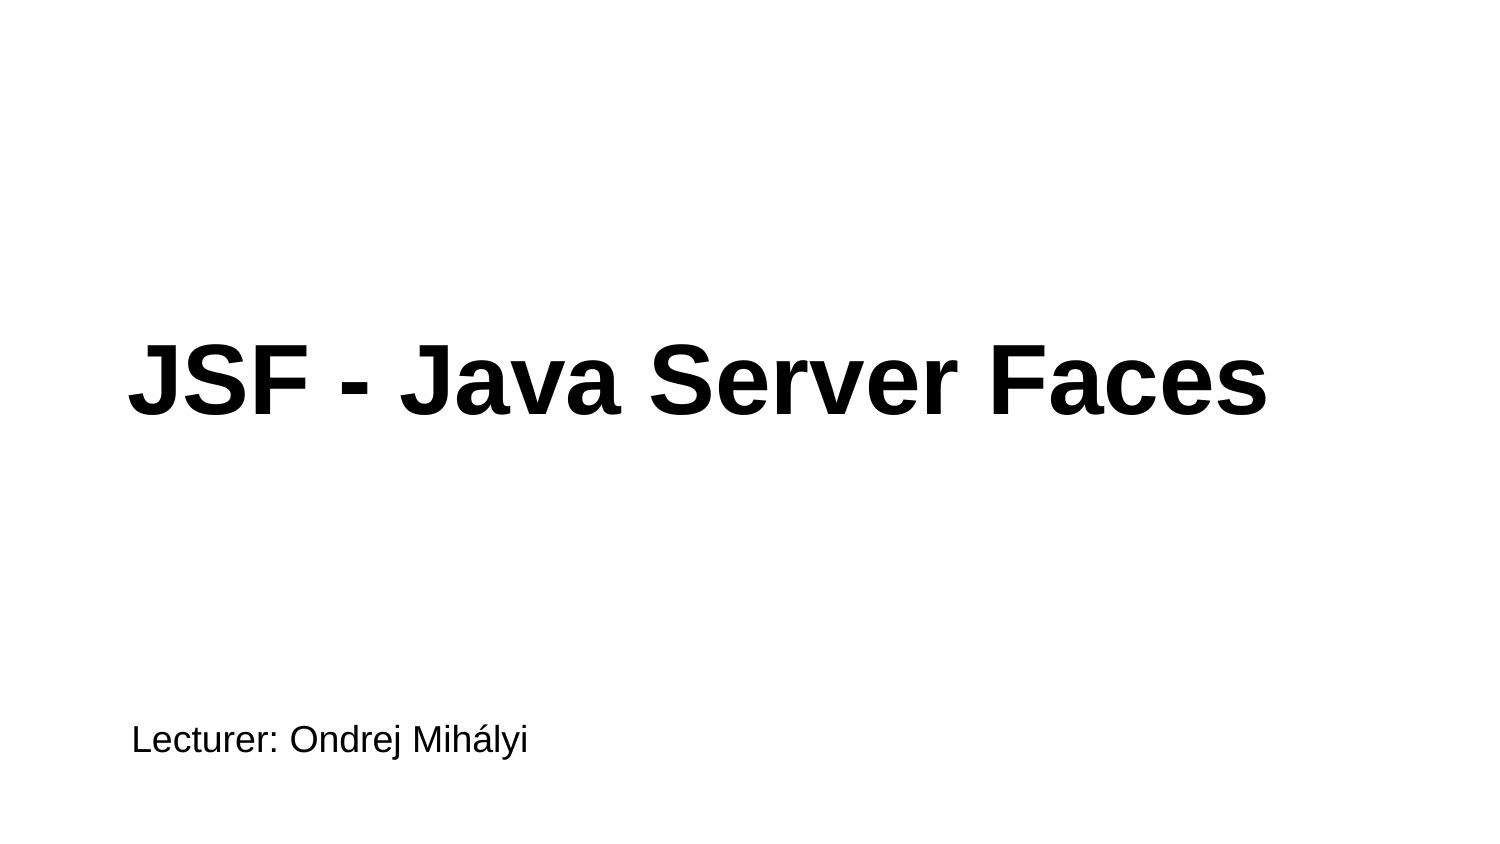

# JSF - Java Server Faces
Lecturer: Ondrej Mihályi